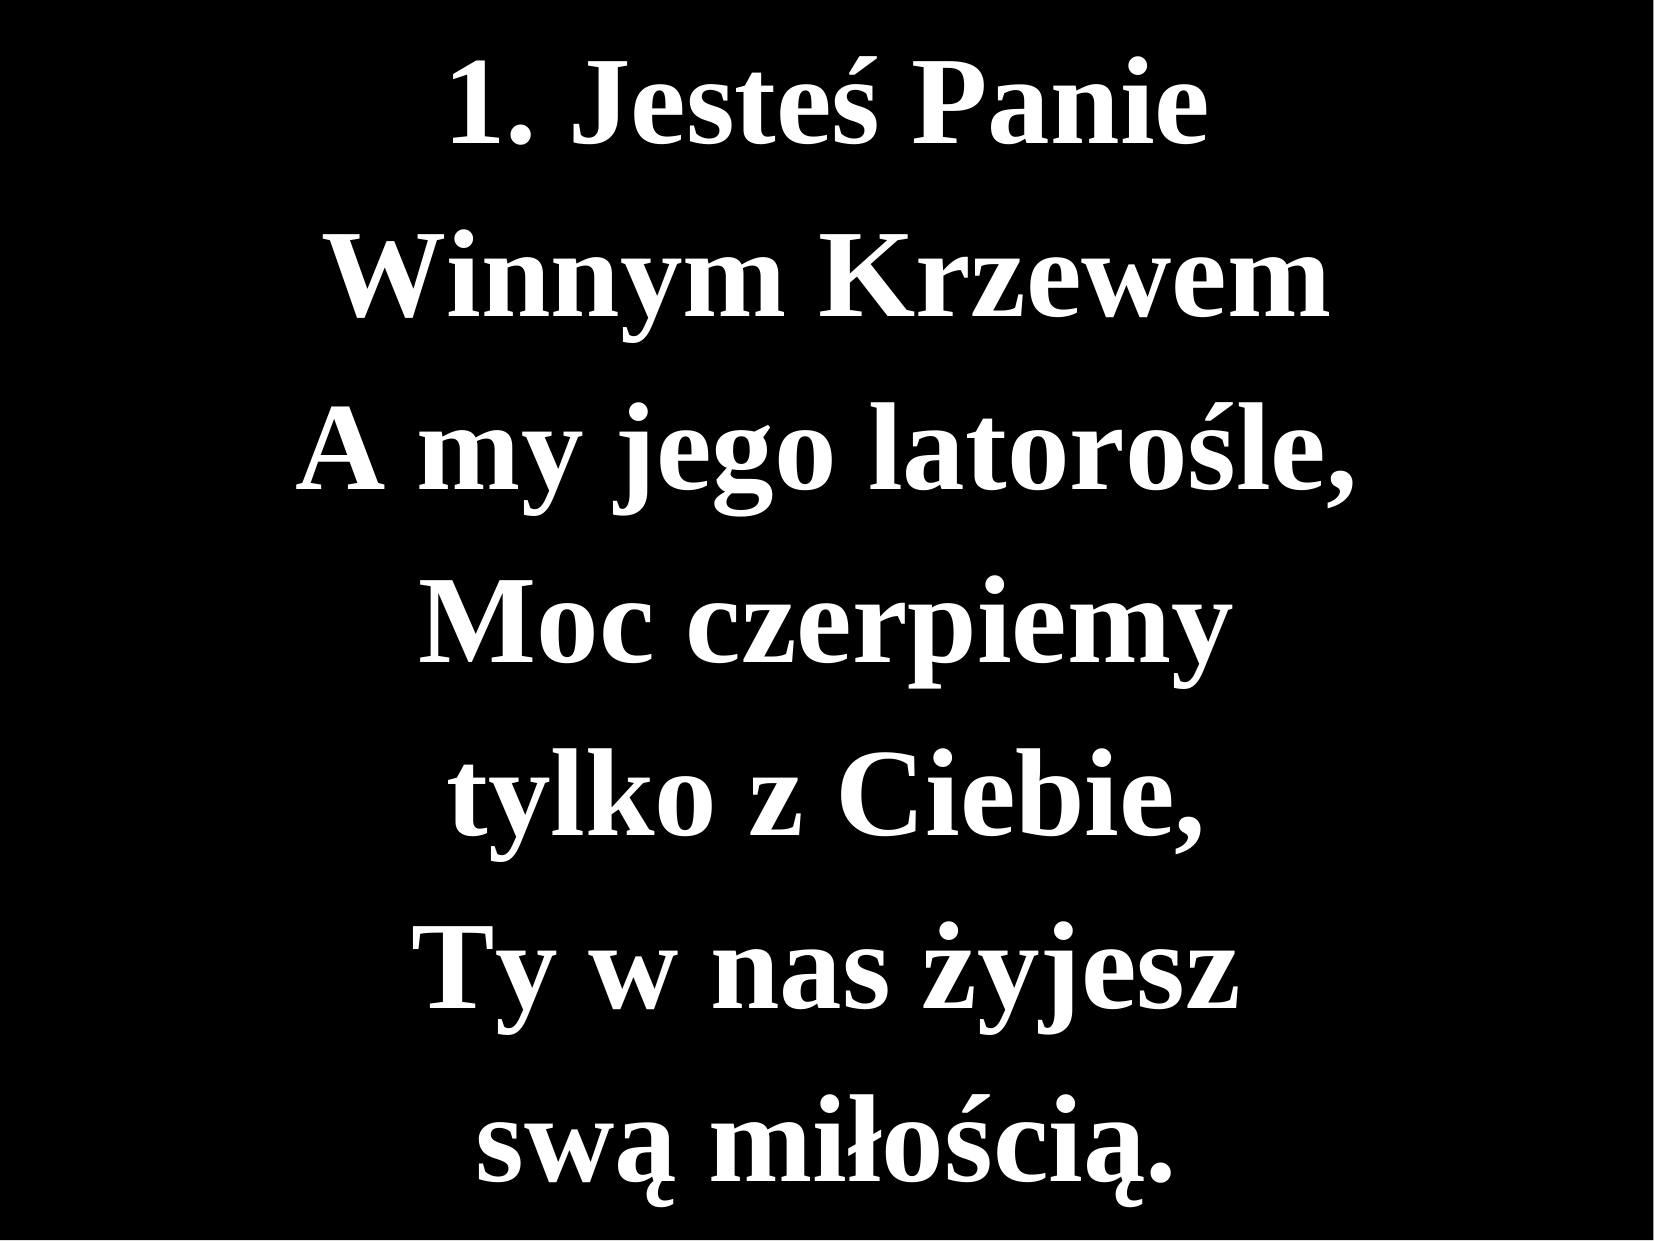

# 1. Jesteś Panie ppp Winnym Krzewem ppp A my jego latorośle, ppp Moc czerpiemy ppp tylko z Ciebie, ppp Ty w nas żyjesz ppp swą miłością.